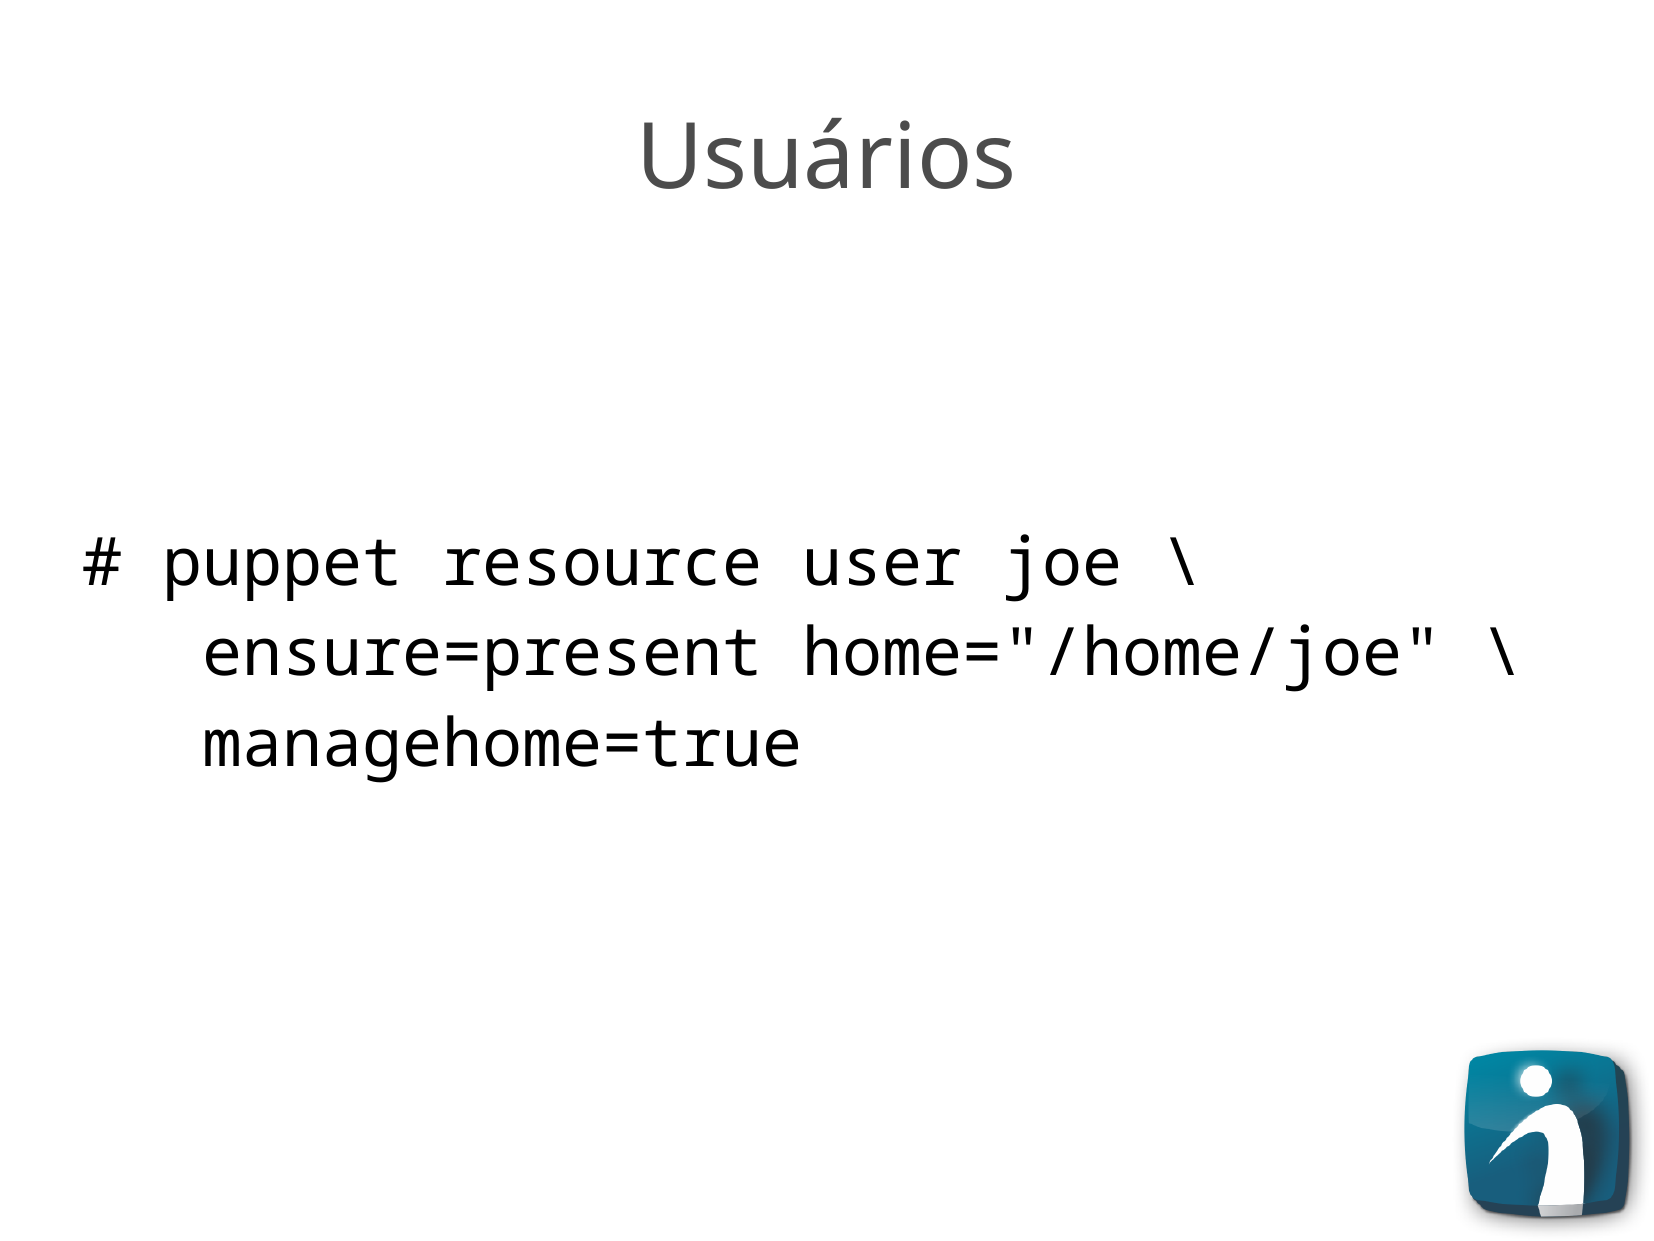

# Usuários
# puppet resource user joe \
 ensure=present home="/home/joe" \
 managehome=true